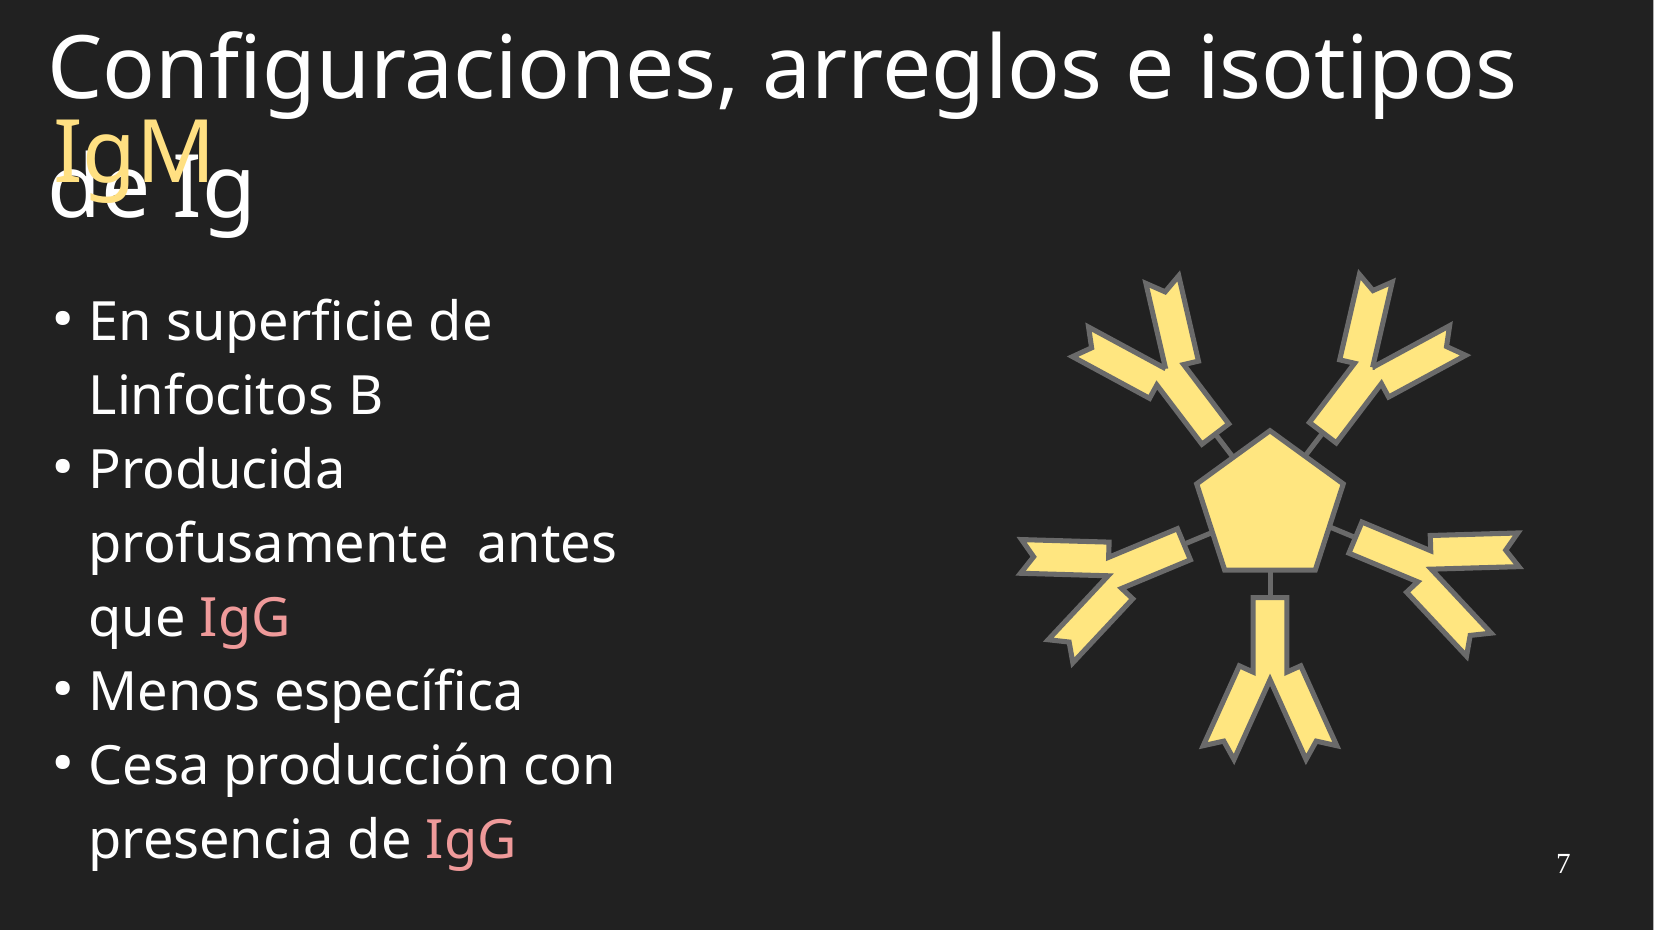

# Configuraciones, arreglos e isotipos de Ig
IgM
En superficie de Linfocitos B
Producida profusamente antes que IgG
Menos específica
Cesa producción con presencia de IgG
7